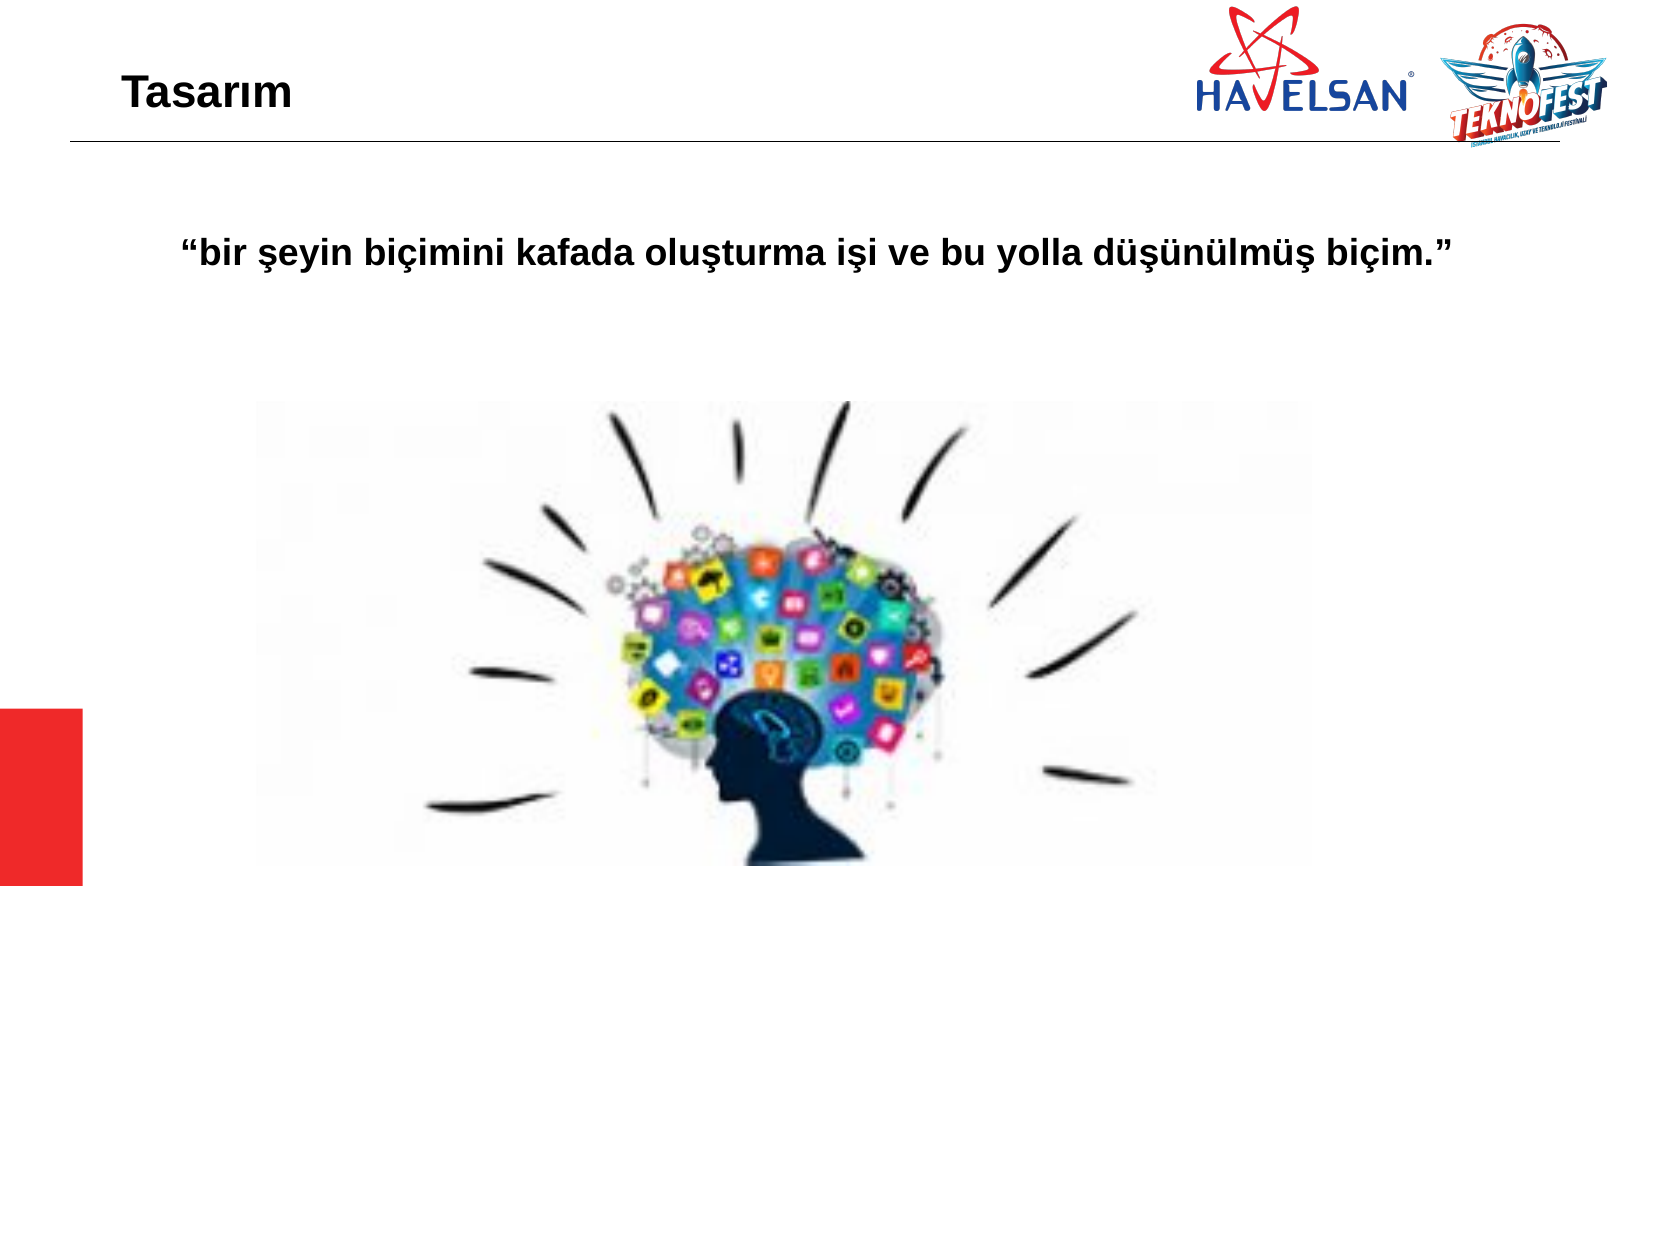

Tasarım
“bir şeyin biçimini kafada oluşturma işi ve bu yolla düşünülmüş biçim.”